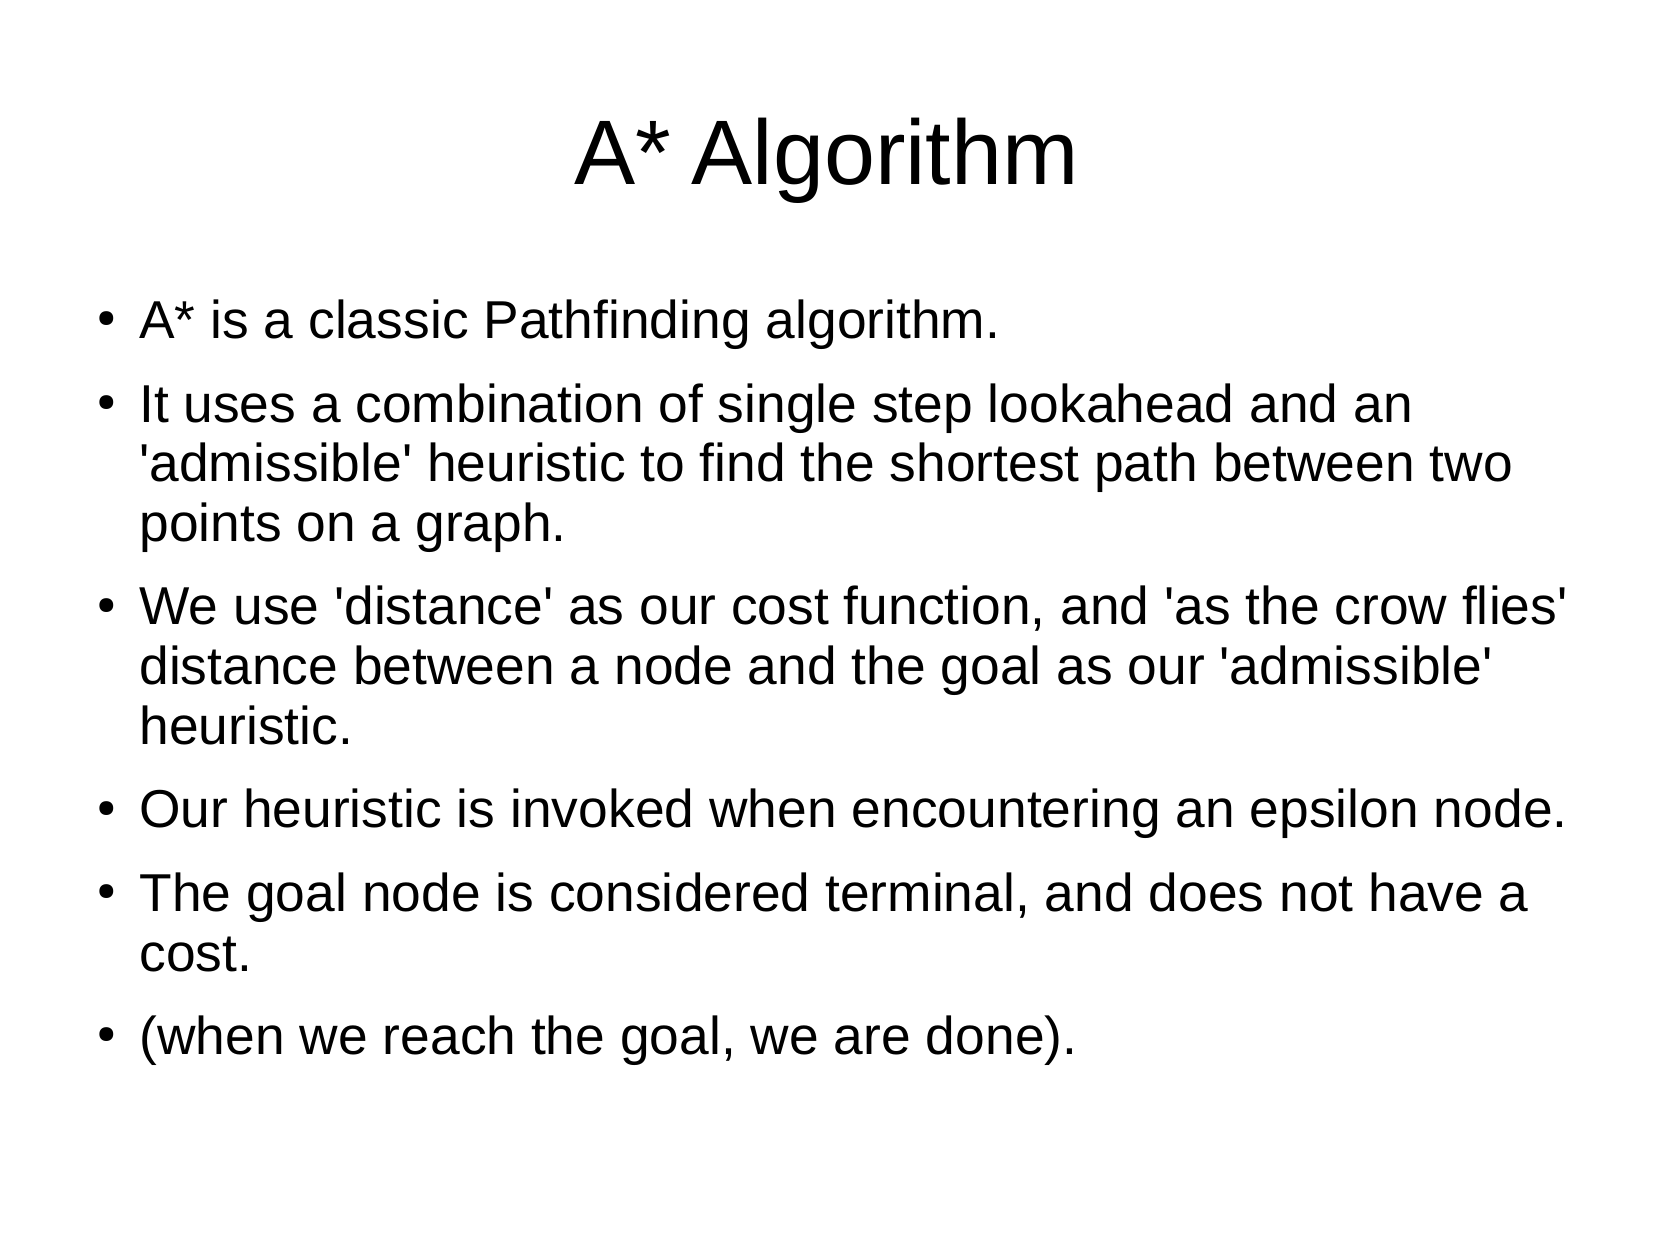

# A* Algorithm
A* is a classic Pathfinding algorithm.
It uses a combination of single step lookahead and an 'admissible' heuristic to find the shortest path between two points on a graph.
We use 'distance' as our cost function, and 'as the crow flies' distance between a node and the goal as our 'admissible' heuristic.
Our heuristic is invoked when encountering an epsilon node.
The goal node is considered terminal, and does not have a cost.
(when we reach the goal, we are done).